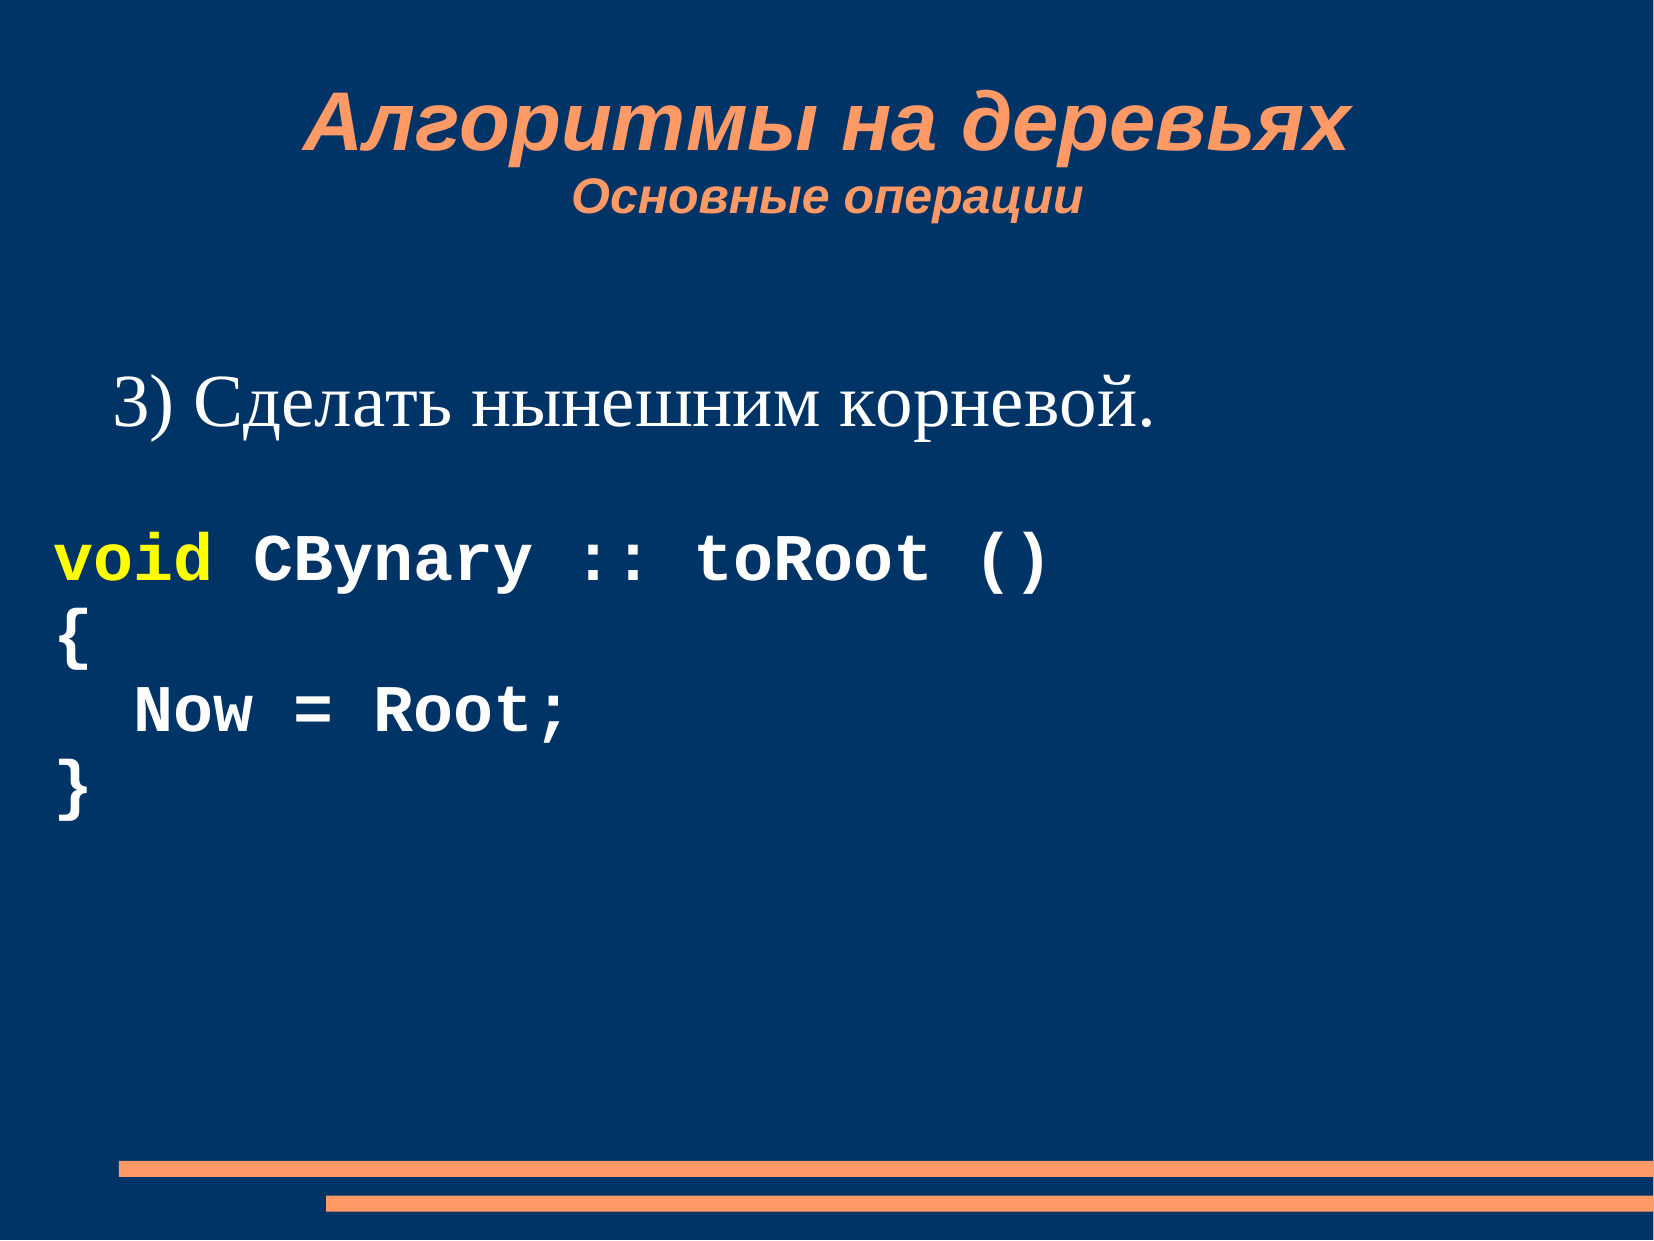

# Алгоритмы на деревьях Основные операции
3) Сделать нынешним корневой.
void CBynary :: toRoot ()
{
 Now = Root;
}